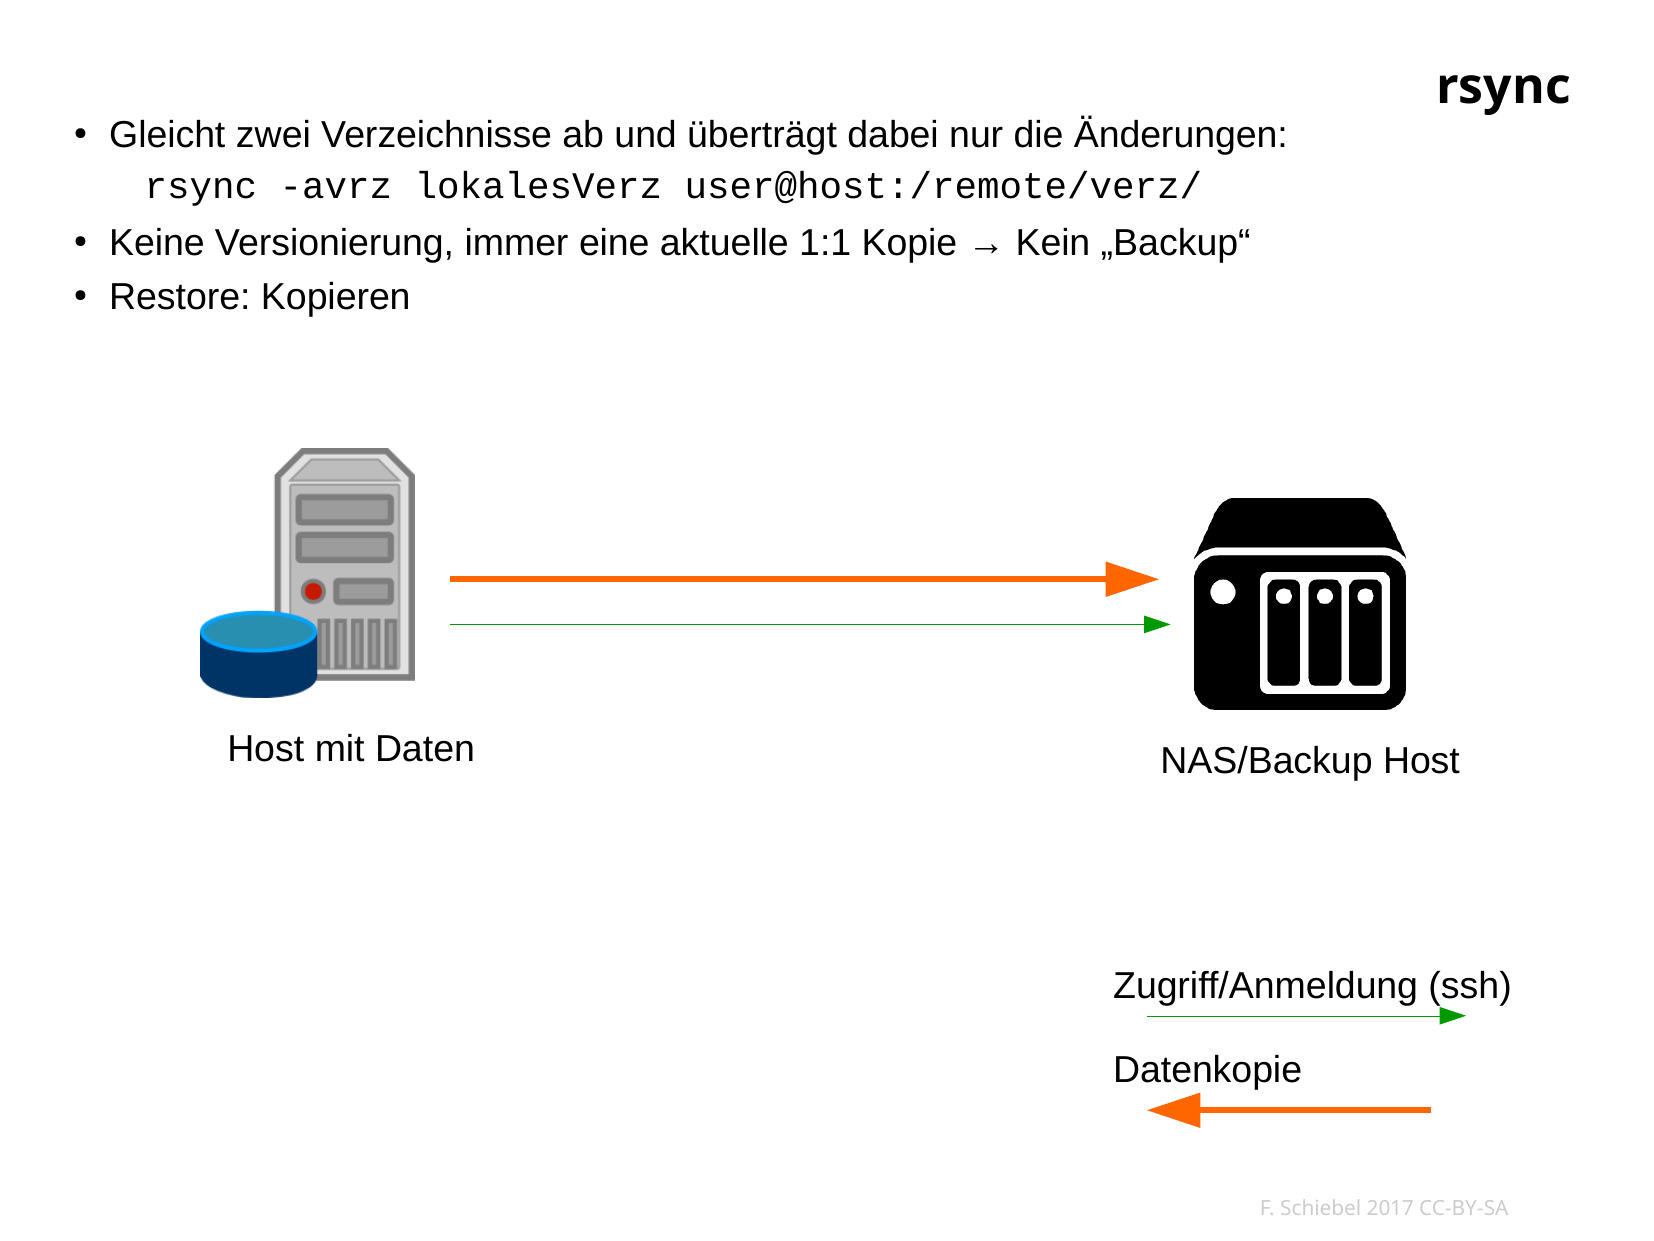

# rsync
Gleicht zwei Verzeichnisse ab und überträgt dabei nur die Änderungen:
rsync -avrz lokalesVerz user@host:/remote/verz/
Keine Versionierung, immer eine aktuelle 1:1 Kopie → Kein „Backup“
Restore: Kopieren
Host mit Daten
NAS/Backup Host
Zugriff/Anmeldung (ssh)
Datenkopie